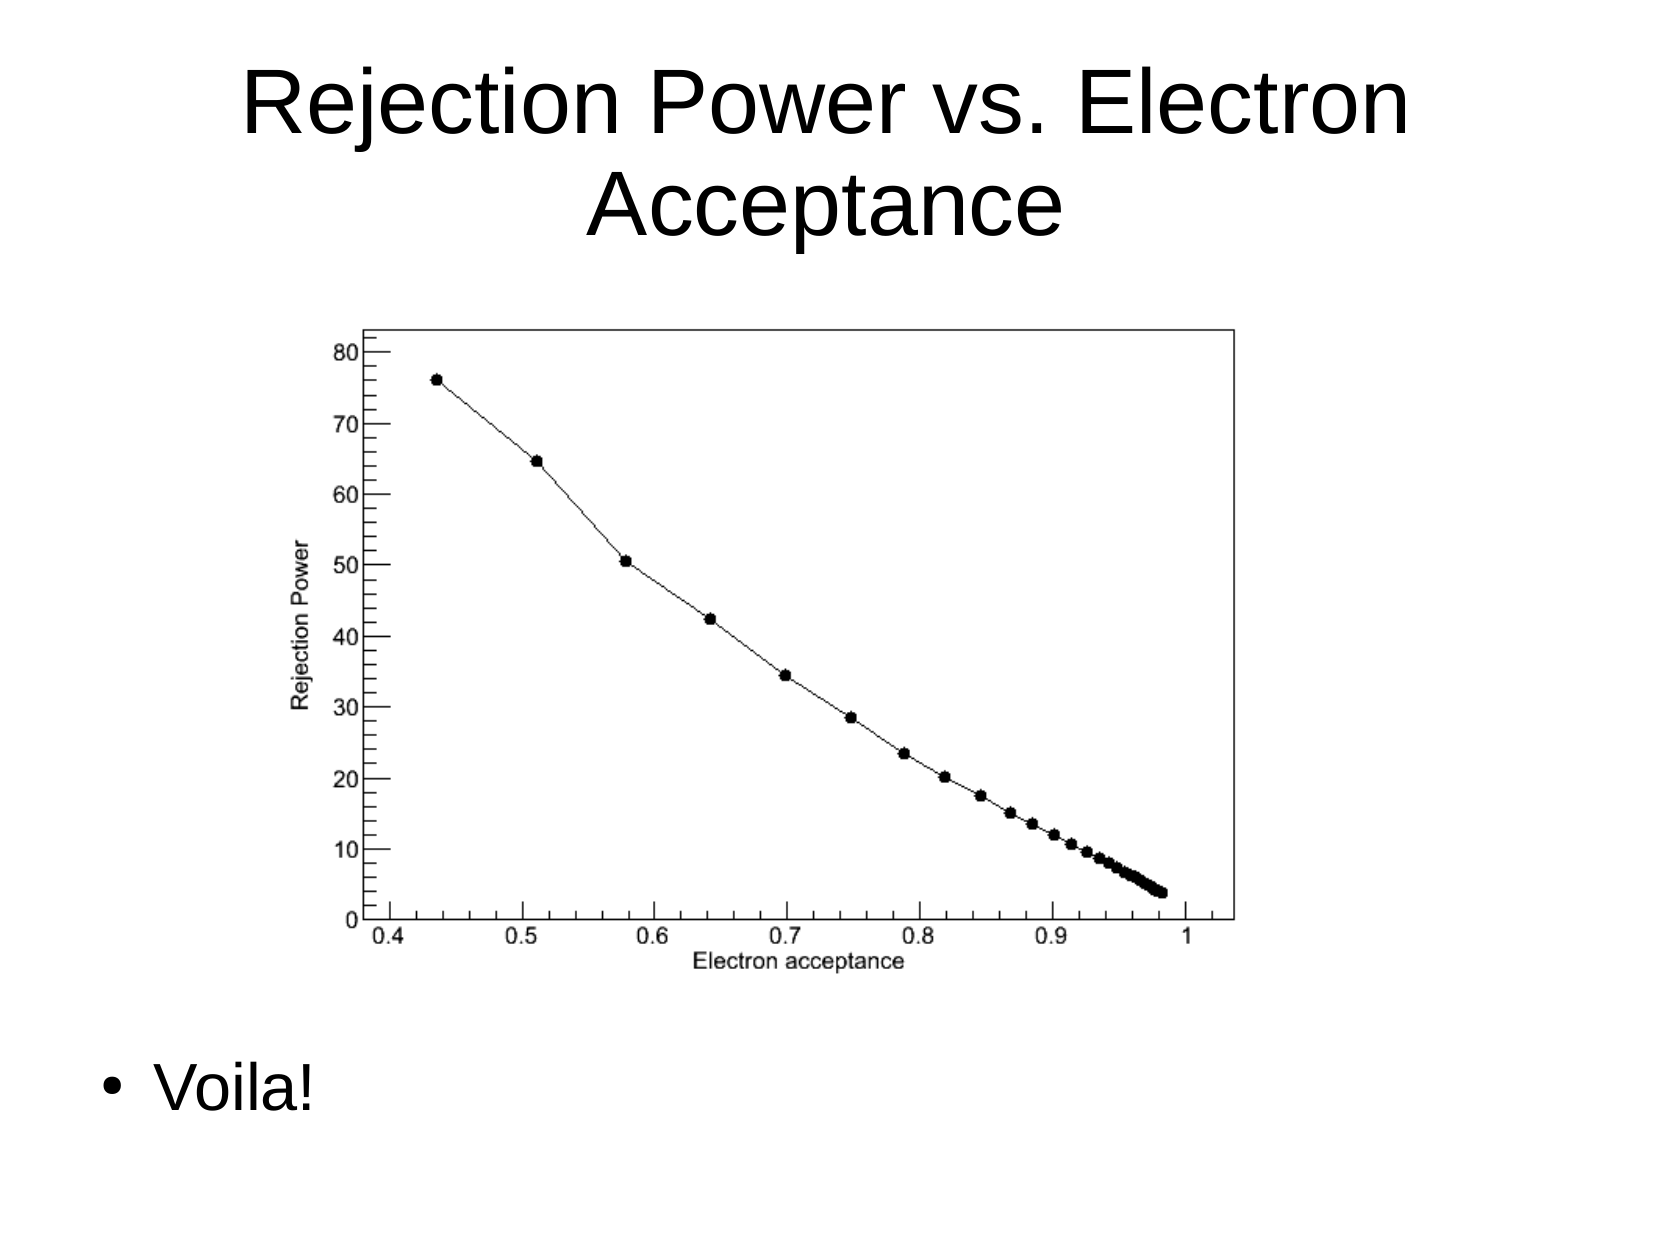

# Rejection Power vs. Electron Acceptance
Voila!